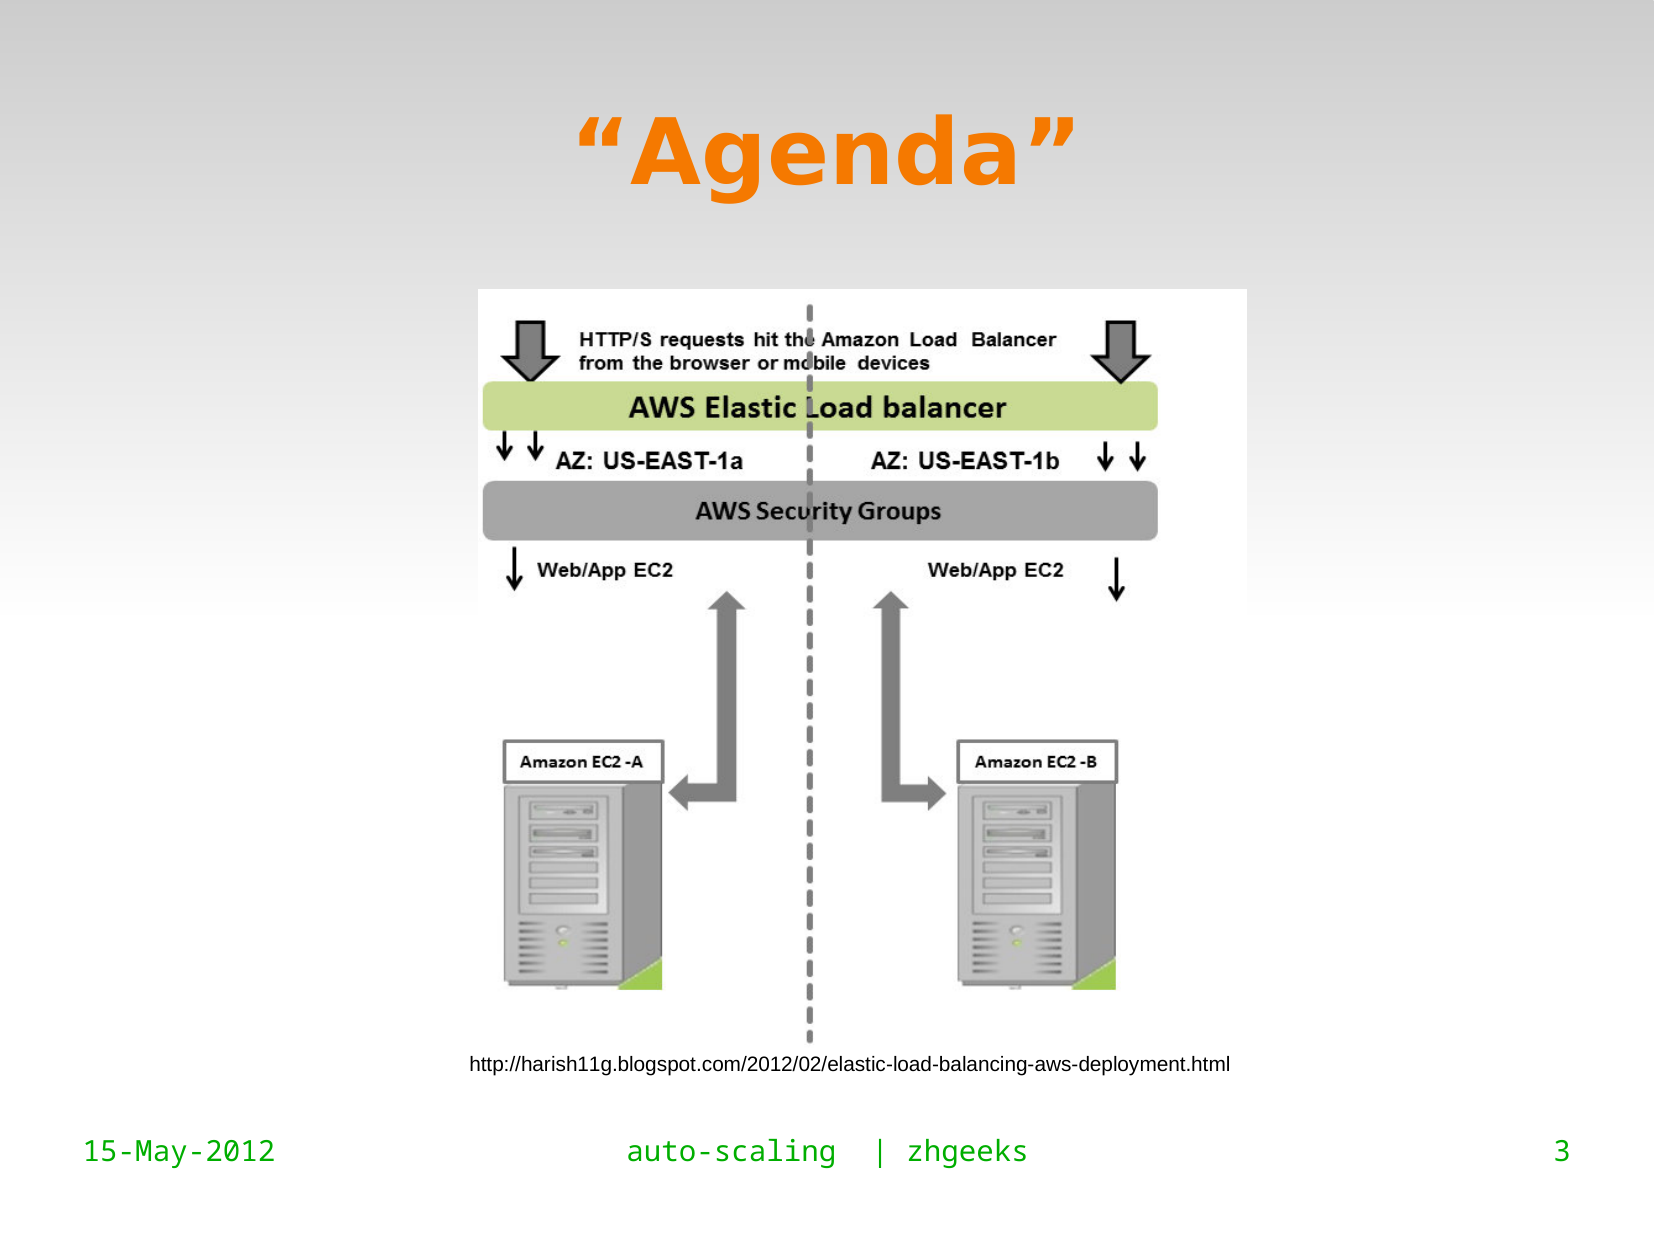

# “Agenda”
http://harish11g.blogspot.com/2012/02/elastic-load-balancing-aws-deployment.html
15-May-2012
auto-scaling | zhgeeks
3